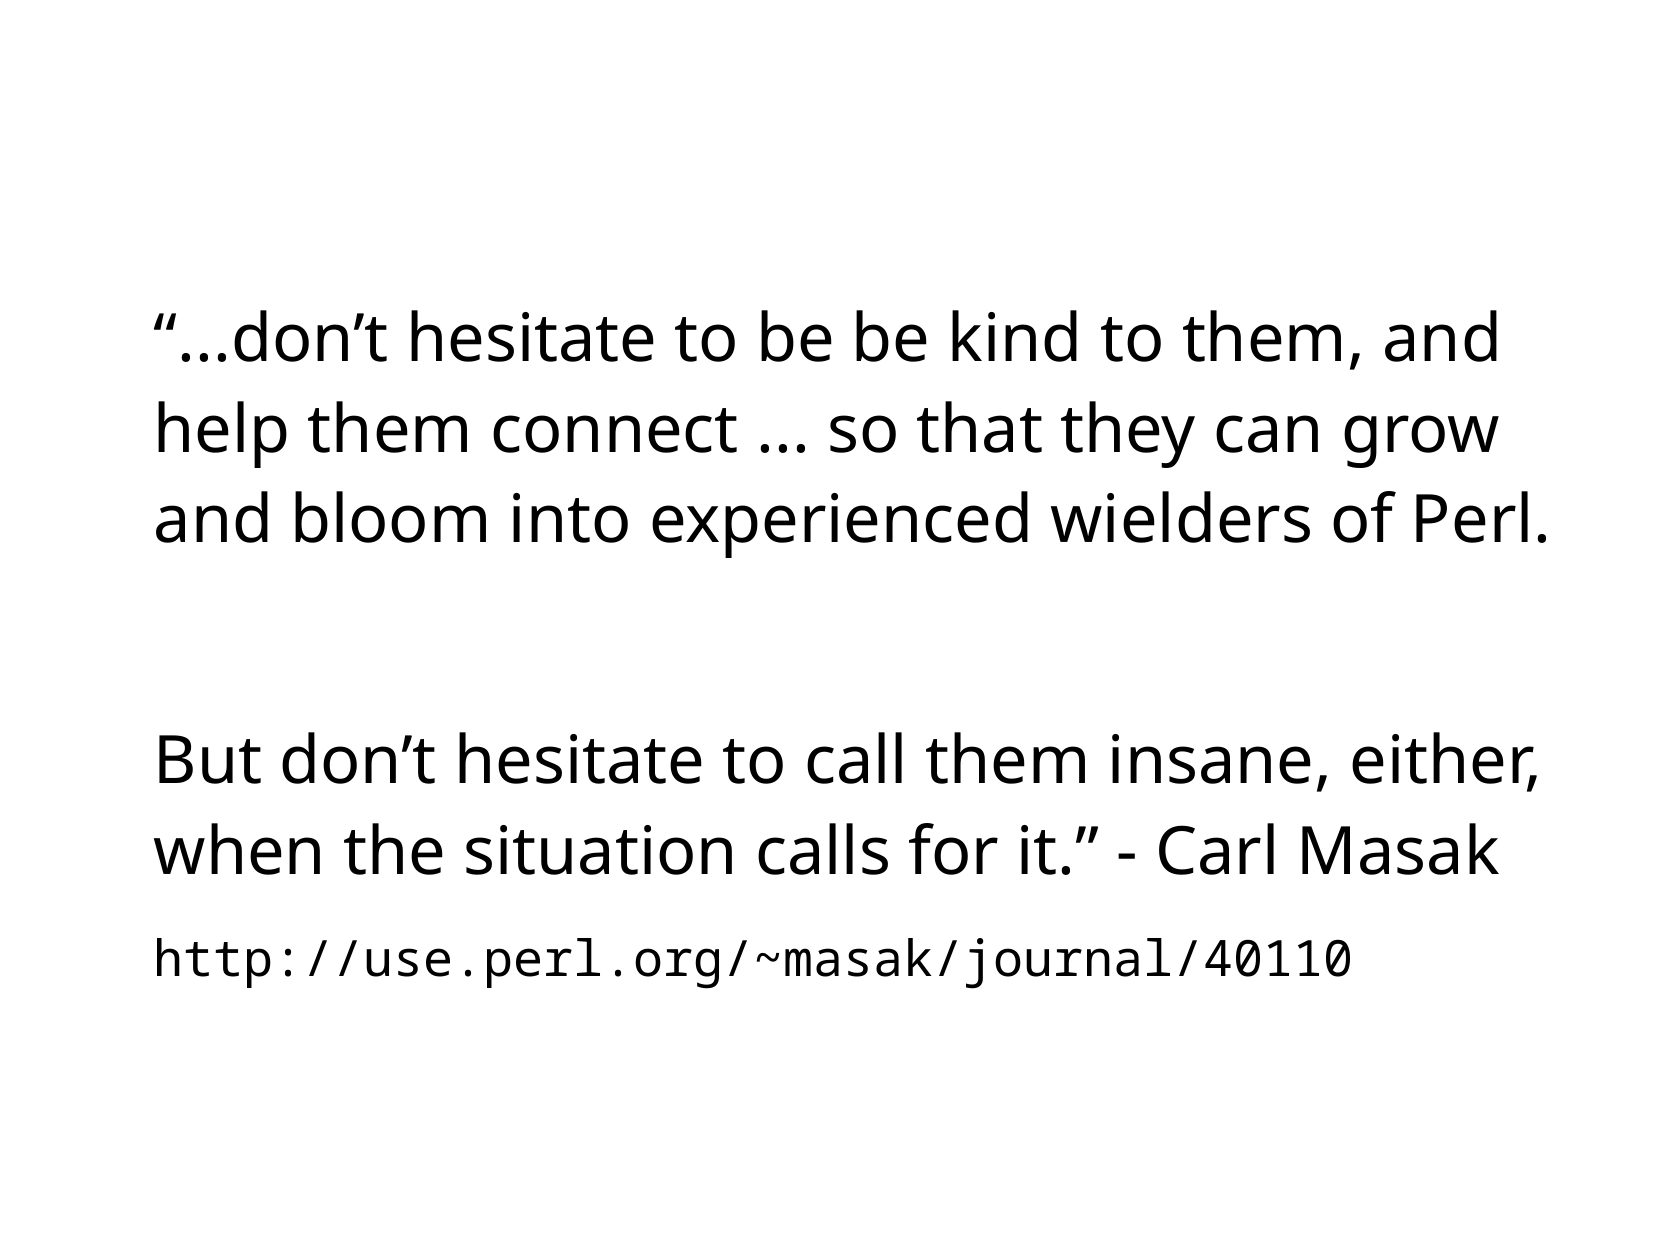

# “...don’t hesitate to be be kind to them, and help them connect ... so that they can grow and bloom into experienced wielders of Perl.
But don’t hesitate to call them insane, either, when the situation calls for it.” - Carl Masak
http://use.perl.org/~masak/journal/40110